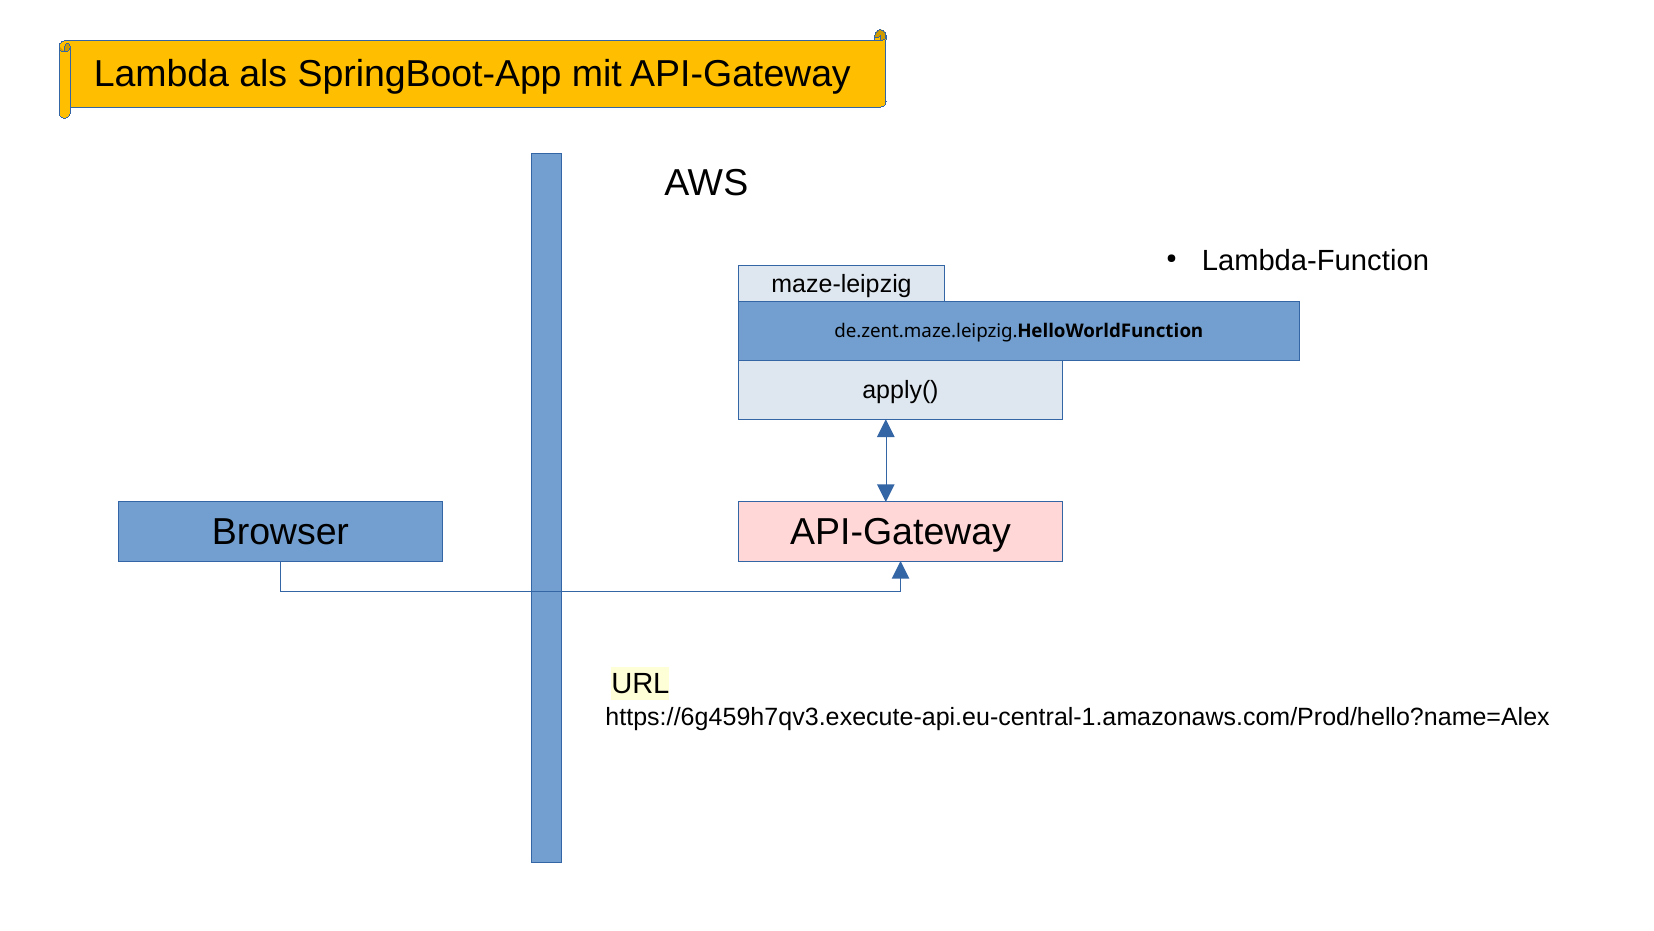

Lambda als SpringBoot-App mit API-Gateway
AWS
Lambda-Function
maze-leipzig
de.zent.maze.leipzig.HelloWorldFunction
apply()
Browser
API-Gateway
URL
https://6g459h7qv3.execute-api.eu-central-1.amazonaws.com/Prod/hello?name=Alex